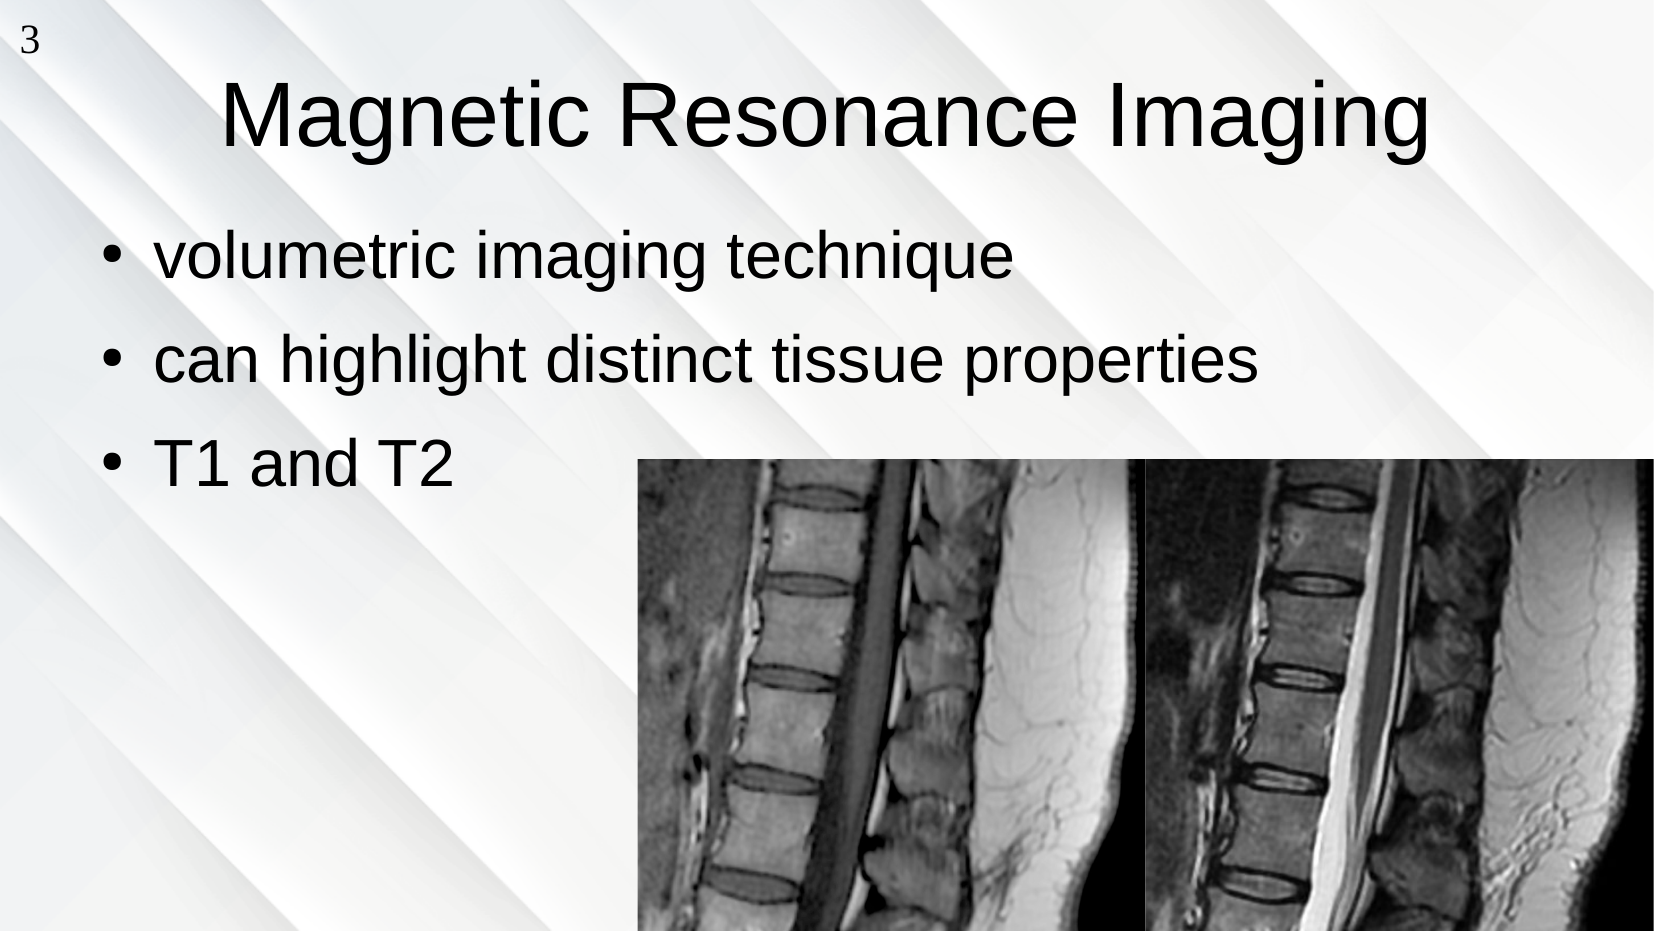

3
# Magnetic Resonance Imaging
volumetric imaging technique
can highlight distinct tissue properties
T1 and T2